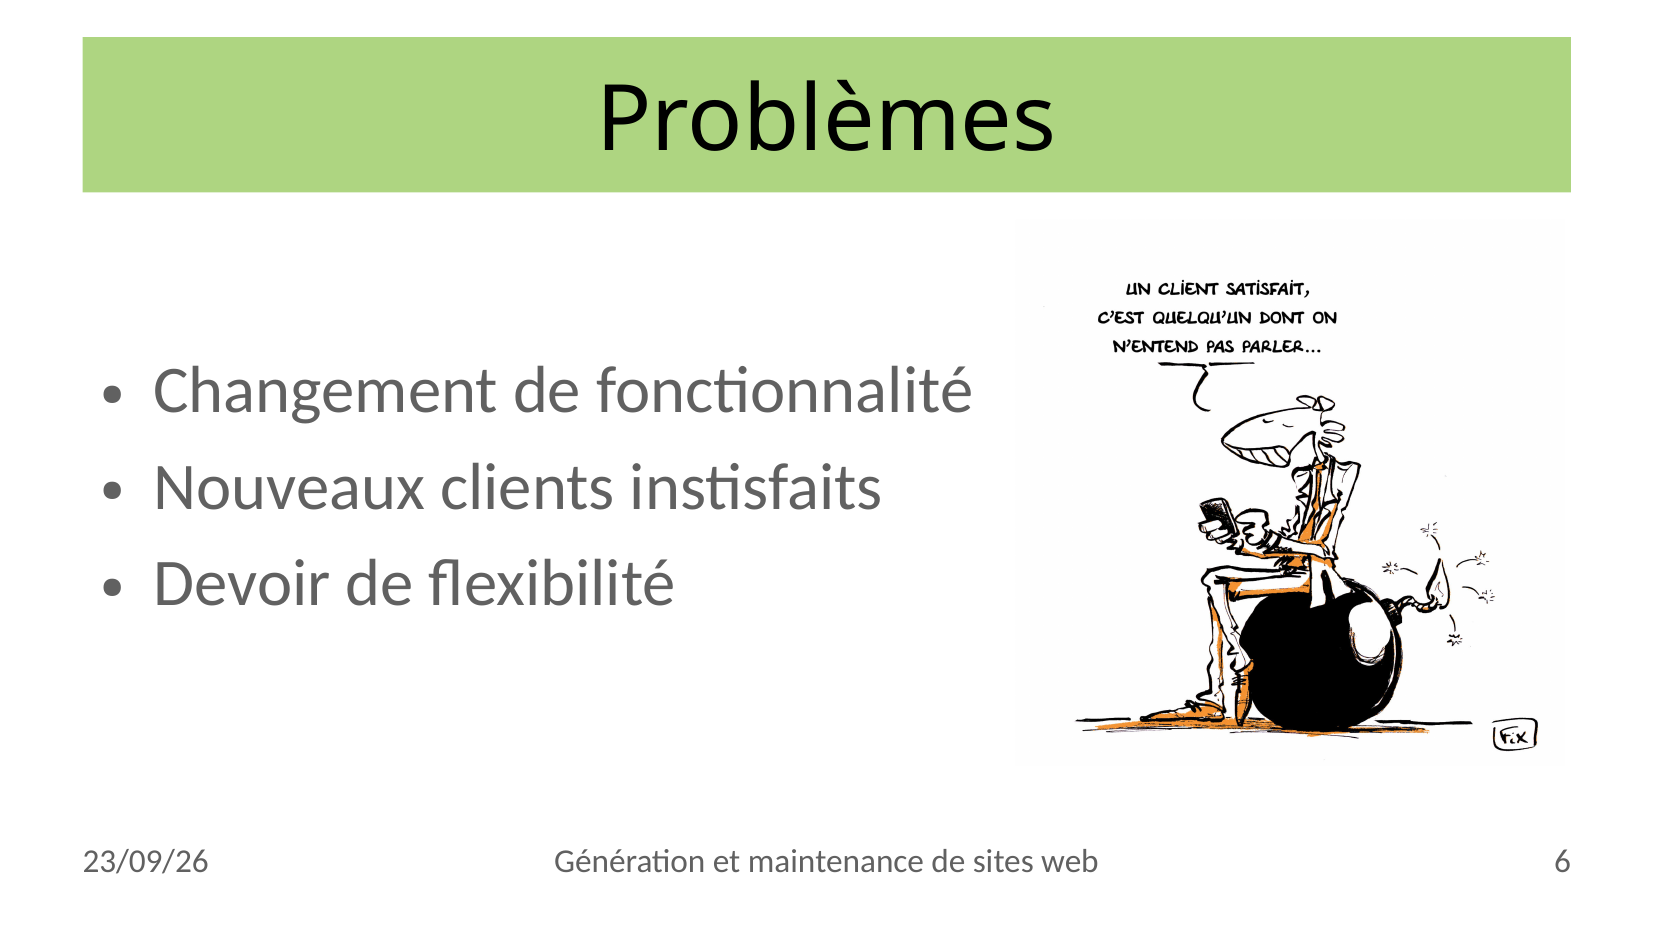

# Problèmes
Changement de fonctionnalité
Nouveaux clients instisfaits
Devoir de flexibilité
Génération et maintenance de sites web
6